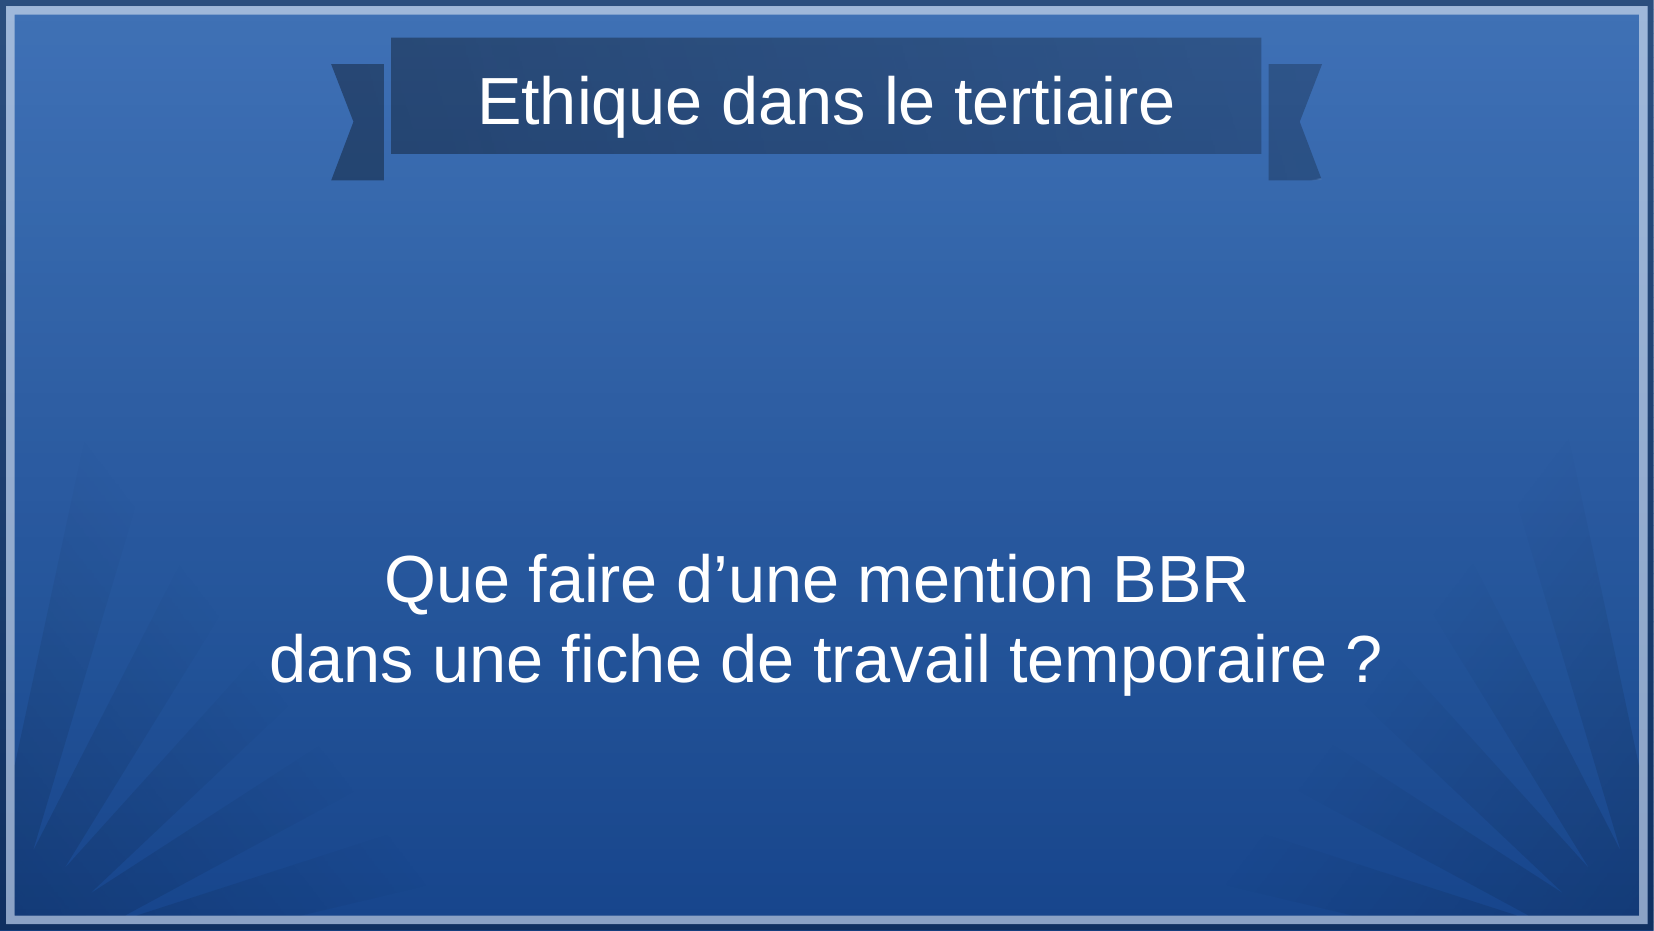

Ethique dans le tertiaire
Que faire d’une mention BBR
dans une fiche de travail temporaire ?